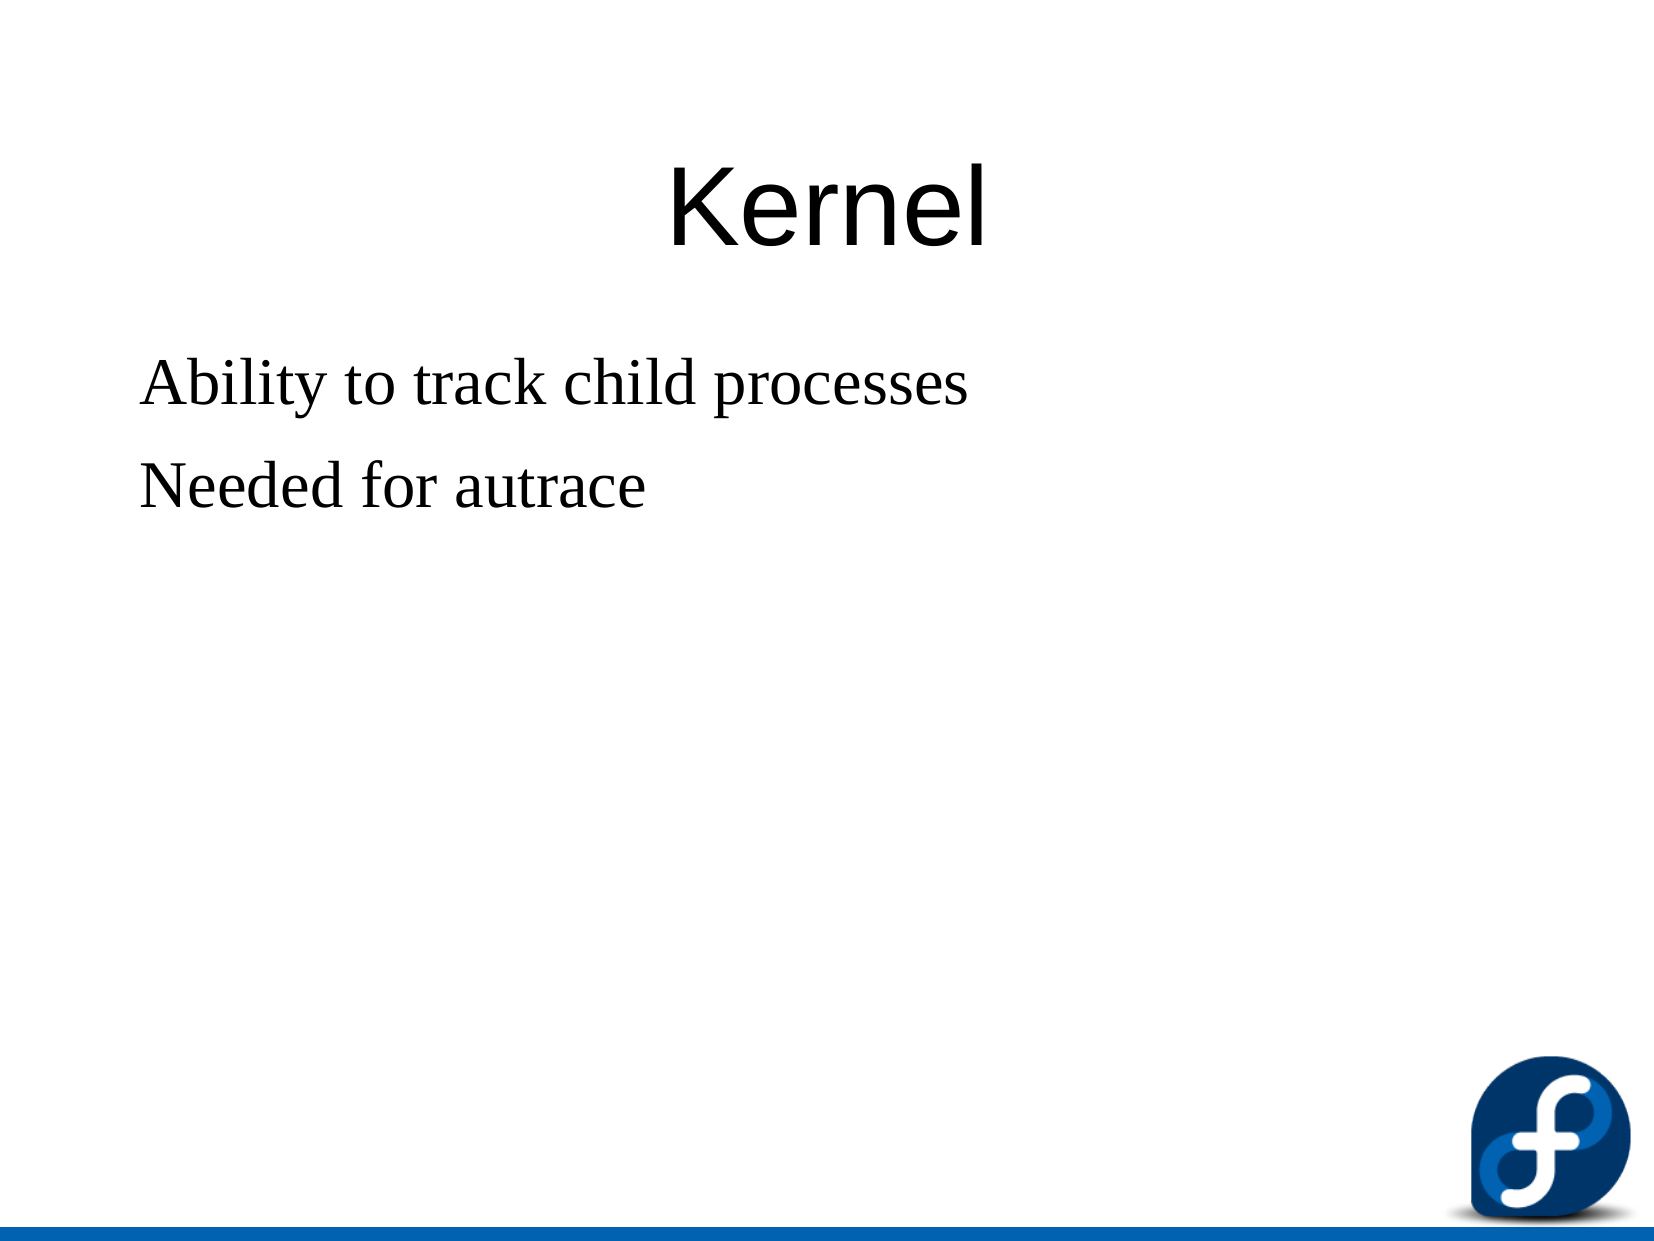

# Kernel
Ability to track child processes
Needed for autrace